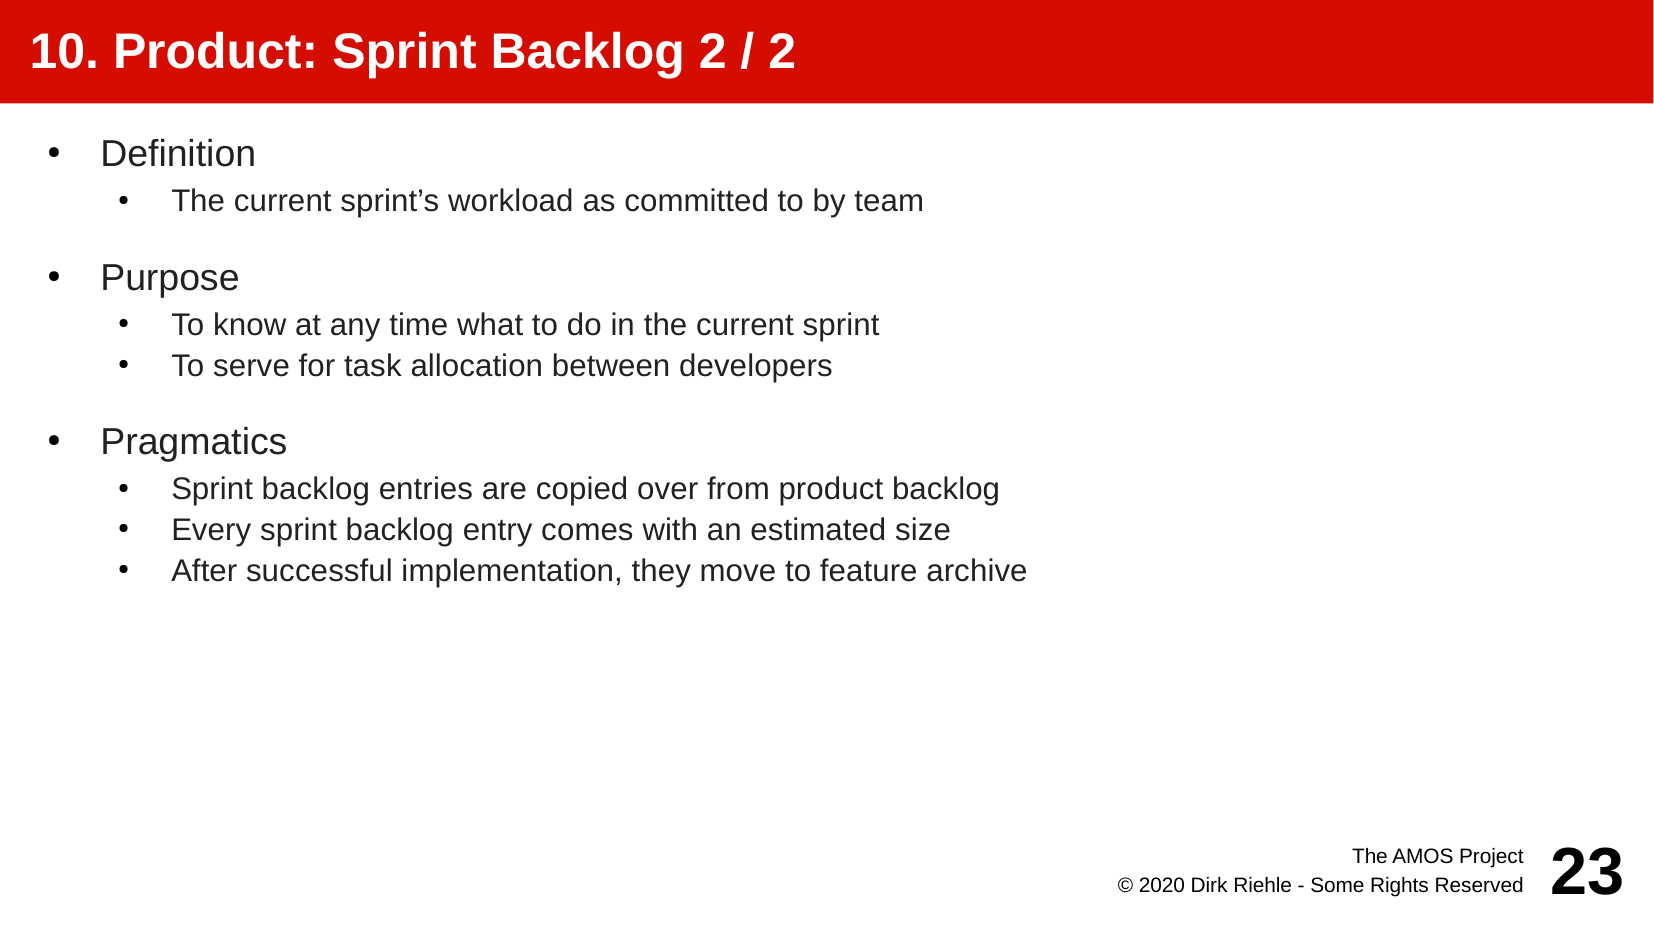

# 10. Product: Sprint Backlog 2 / 2
Definition
The current sprint’s workload as committed to by team
Purpose
To know at any time what to do in the current sprint
To serve for task allocation between developers
Pragmatics
Sprint backlog entries are copied over from product backlog
Every sprint backlog entry comes with an estimated size
After successful implementation, they move to feature archive
The AMOS Project
23
© 2020 Dirk Riehle - Some Rights Reserved